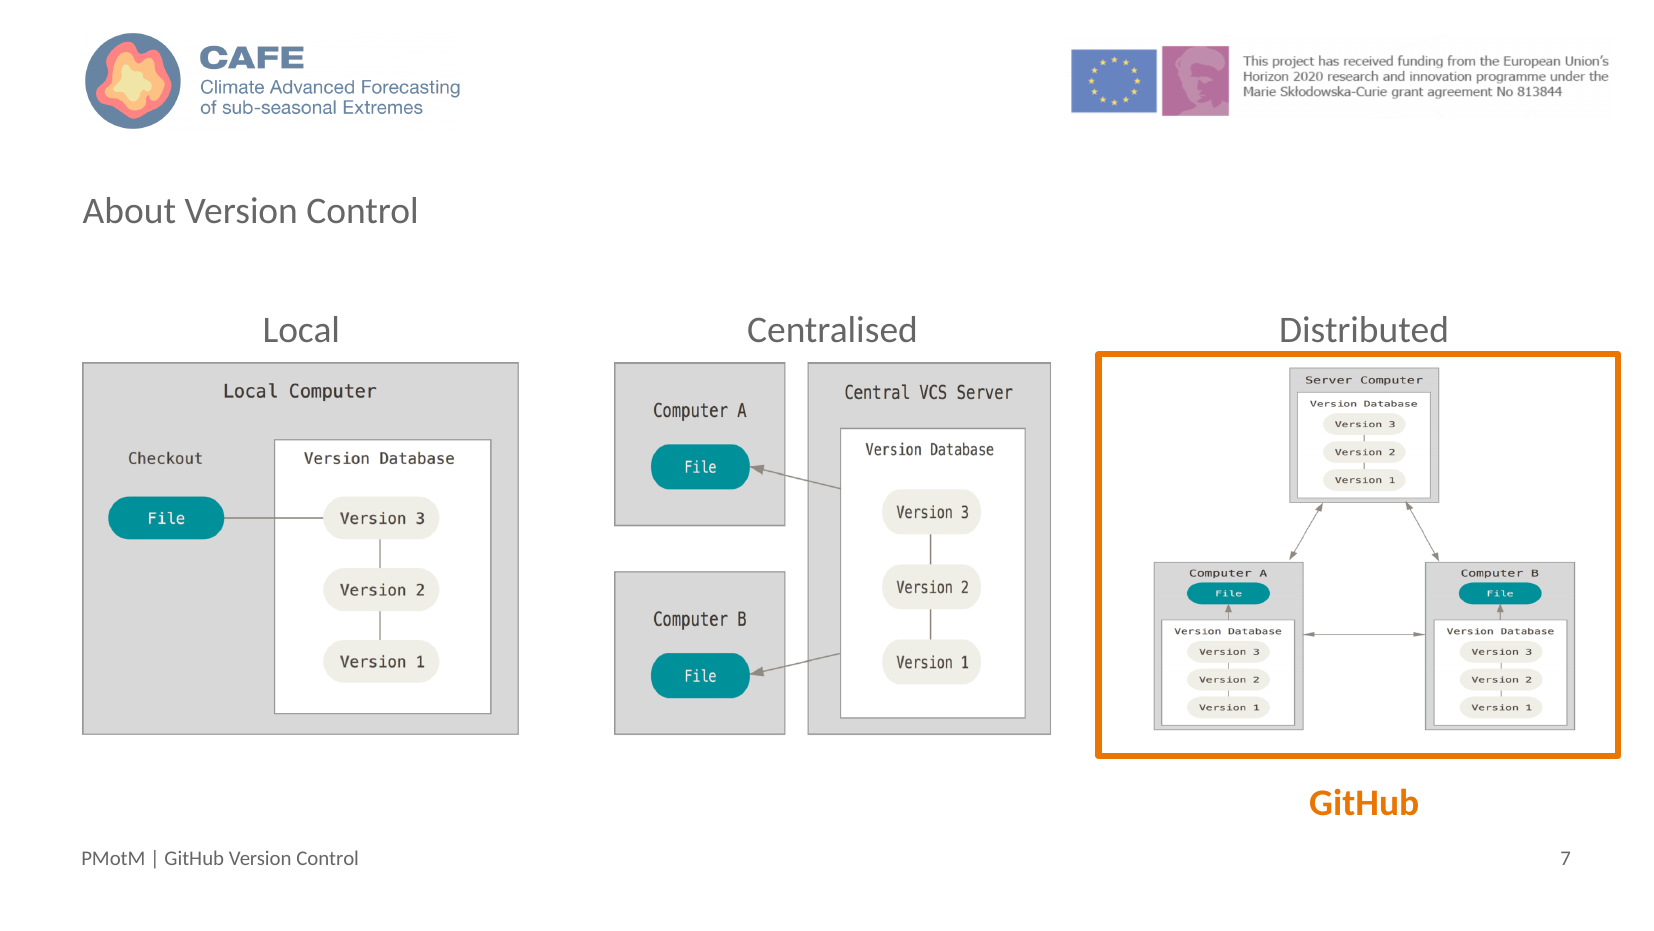

# About Version Control
Local
Centralised
Distributed
GitHub
PMotM | GitHub Version Control
7